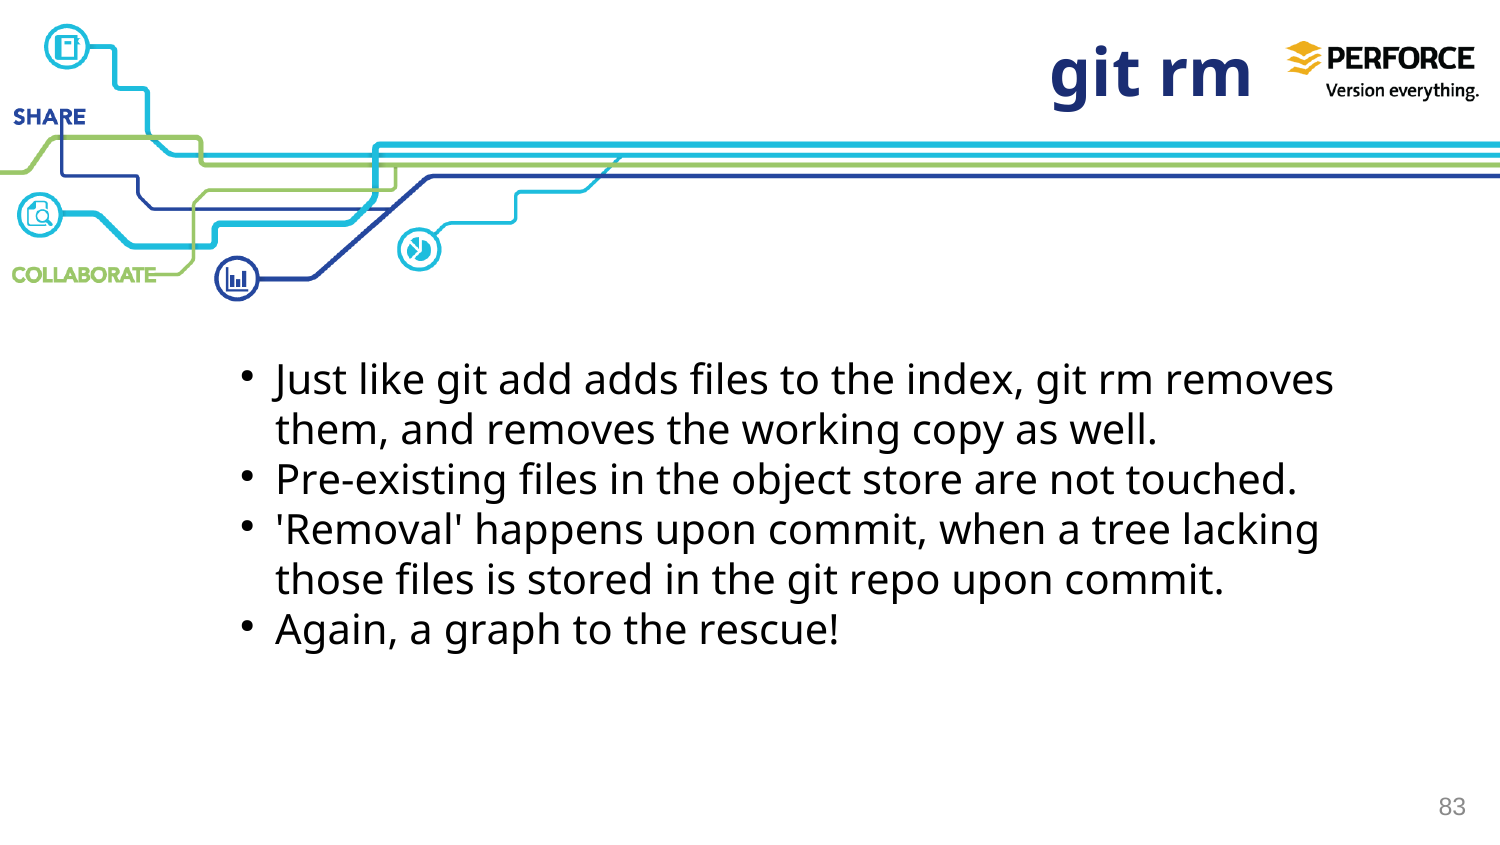

# git rm
Just like git add adds files to the index, git rm removes them, and removes the working copy as well.
Pre-existing files in the object store are not touched.
'Removal' happens upon commit, when a tree lacking those files is stored in the git repo upon commit.
Again, a graph to the rescue!